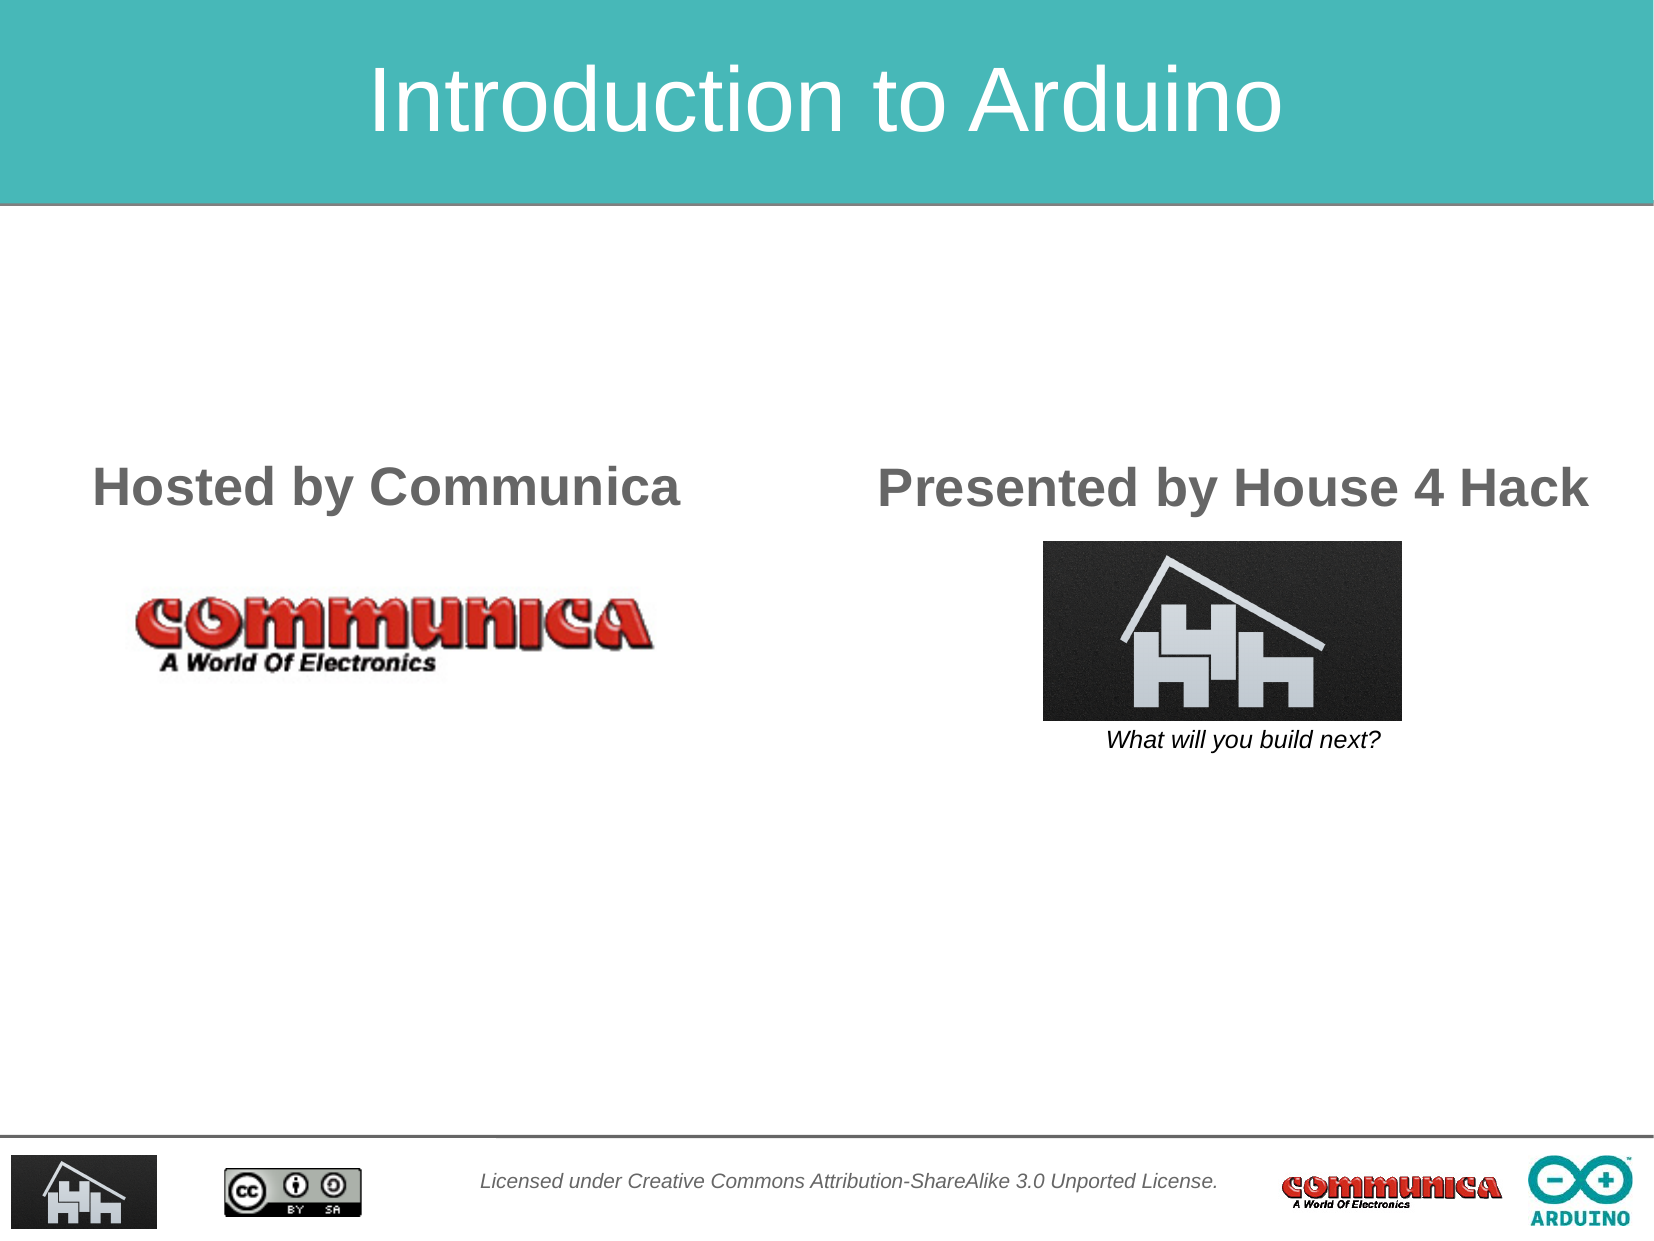

# Introduction to Arduino
Presented by House 4 Hack
Hosted by Communica
What will you build next?